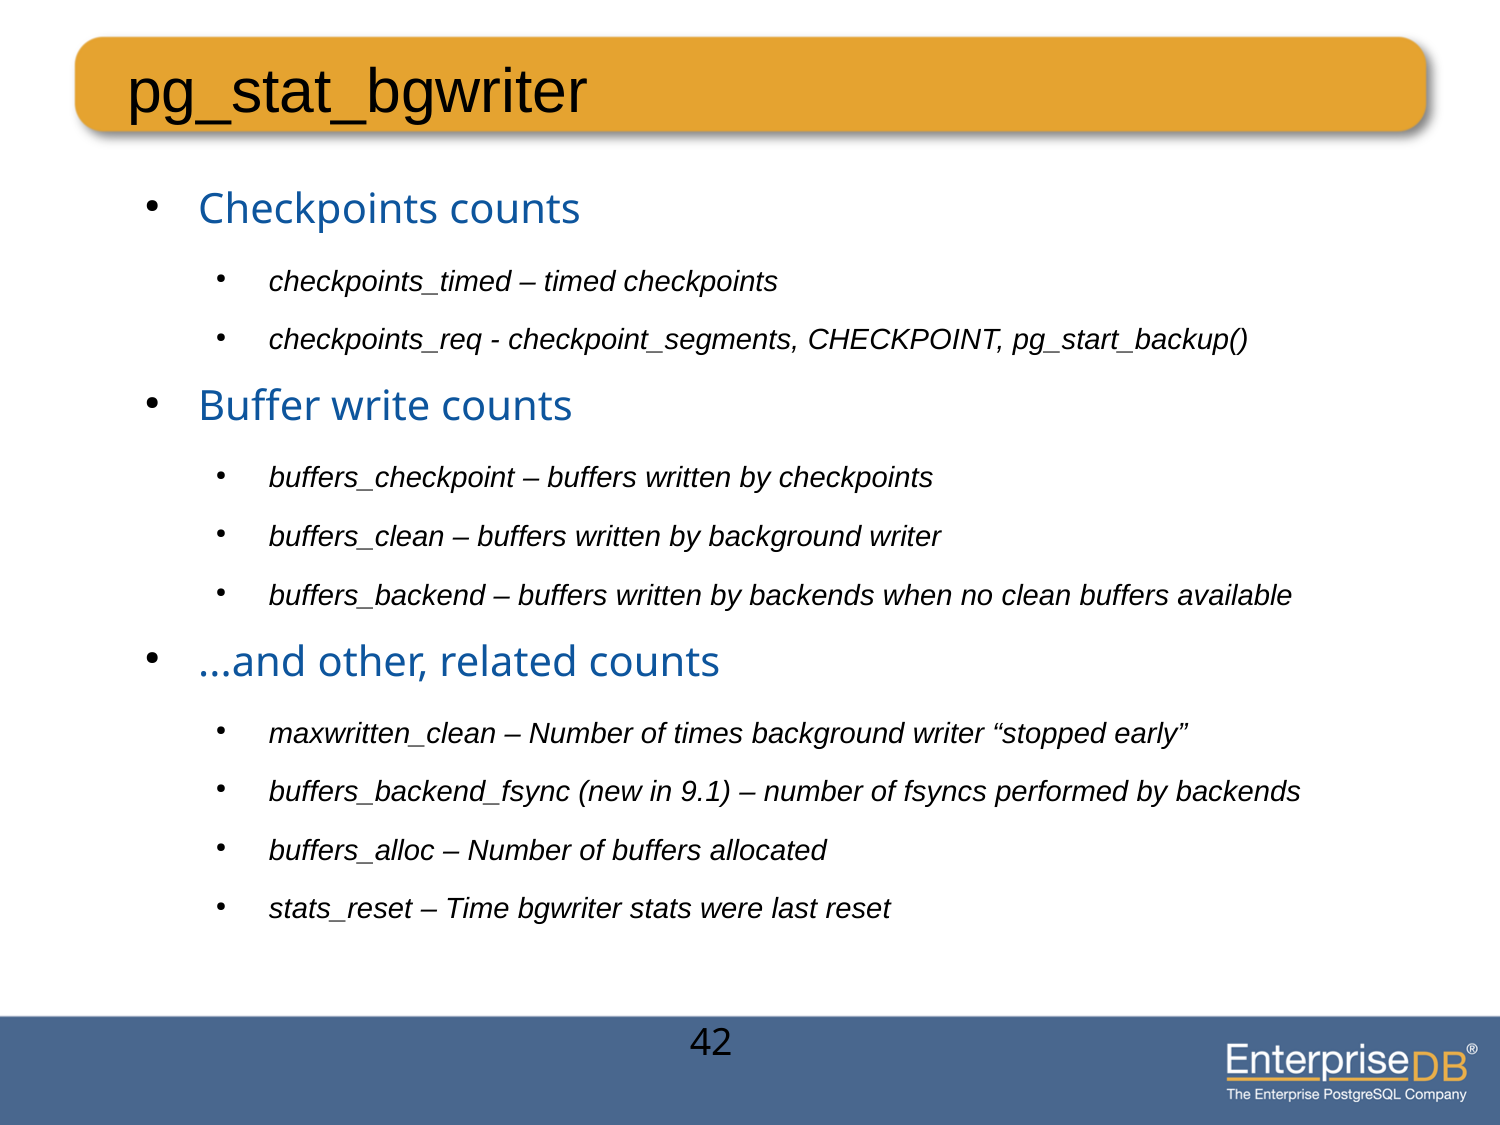

# pg_stat_bgwriter
Checkpoints counts
checkpoints_timed – timed checkpoints
checkpoints_req - checkpoint_segments, CHECKPOINT, pg_start_backup()
Buffer write counts
buffers_checkpoint – buffers written by checkpoints
buffers_clean – buffers written by background writer
buffers_backend – buffers written by backends when no clean buffers available
...and other, related counts
maxwritten_clean – Number of times background writer “stopped early”
buffers_backend_fsync (new in 9.1) – number of fsyncs performed by backends
buffers_alloc – Number of buffers allocated
stats_reset – Time bgwriter stats were last reset